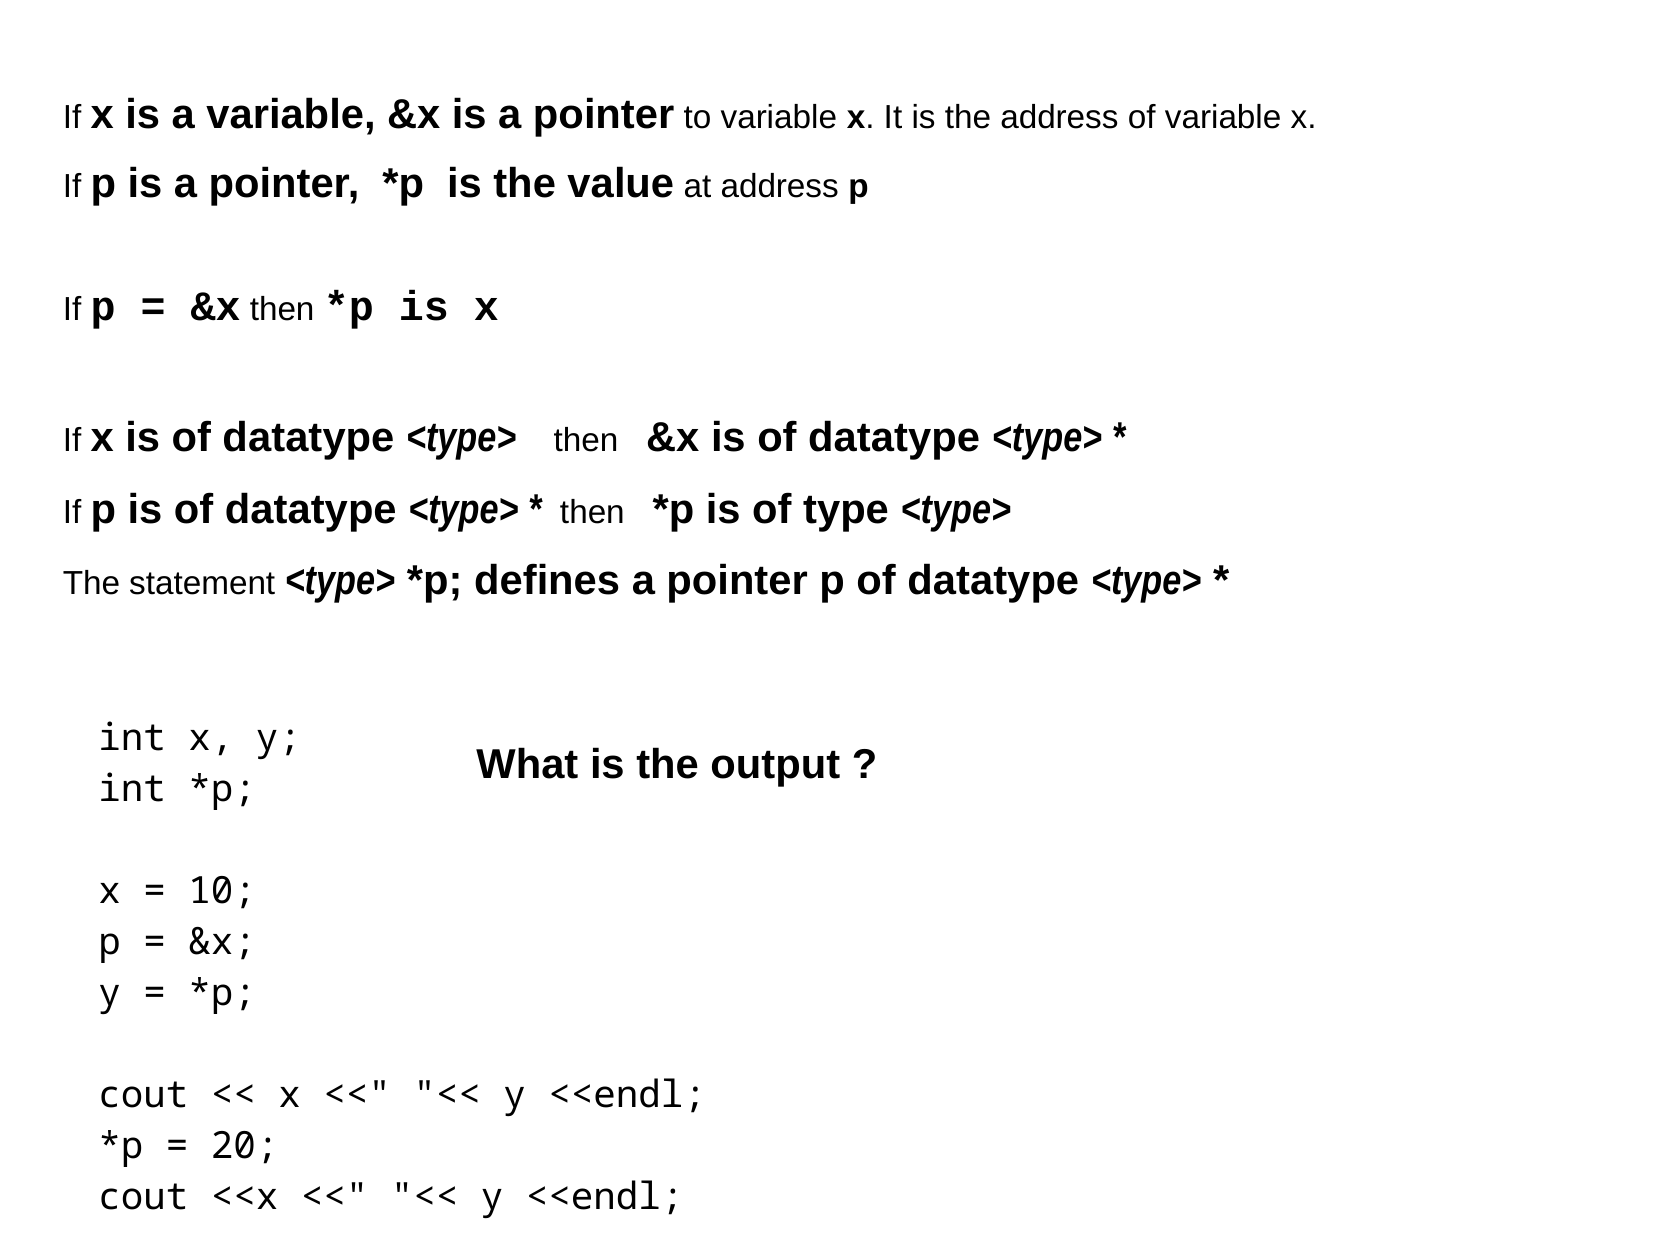

If x is a variable, &x is a pointer to variable x. It is the address of variable x.
If p is a pointer, *p is the value at address p
If p = &x then *p is x
If x is of datatype <type> then &x is of datatype <type> *
If p is of datatype <type> * then *p is of type <type>
The statement <type> *p; defines a pointer p of datatype <type> *
int x, y;
int *p;
x = 10;
p = &x;
y = *p;
cout << x <<" "<< y <<endl;
*p = 20;
cout <<x <<" "<< y <<endl;
What is the output ?